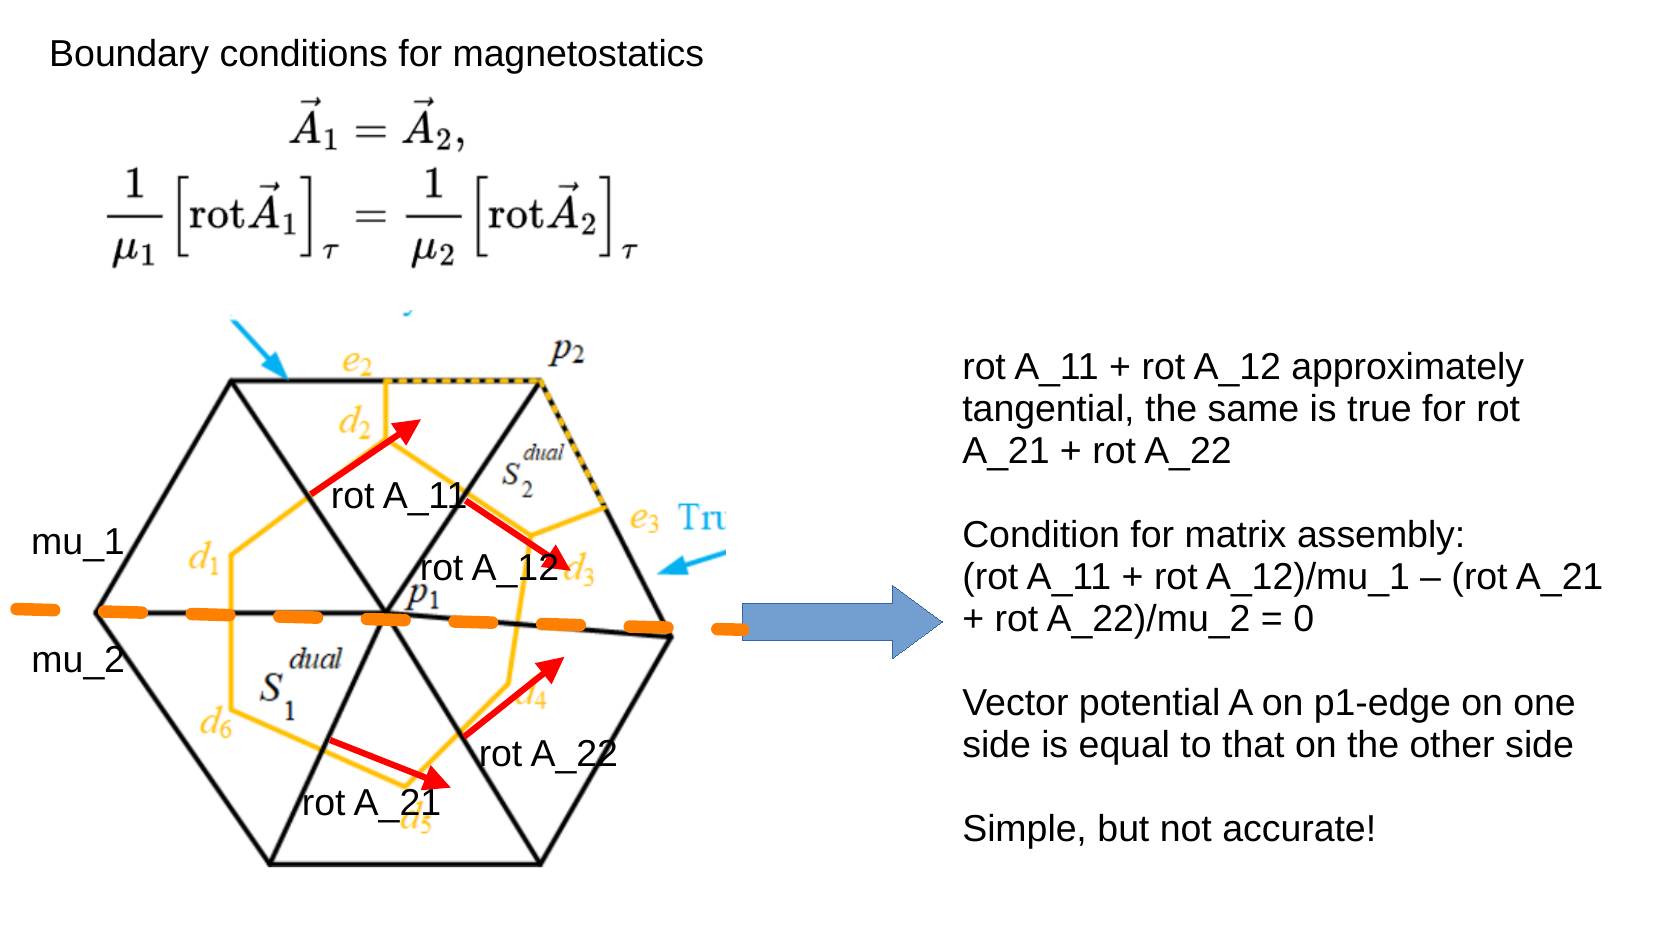

Boundary conditions for magnetostatics
rot A_11 + rot A_12 approximately tangential, the same is true for rot A_21 + rot A_22
Condition for matrix assembly:
(rot A_11 + rot A_12)/mu_1 – (rot A_21 + rot A_22)/mu_2 = 0
Vector potential A on p1-edge on one side is equal to that on the other side
Simple, but not accurate!
rot A_11
mu_1
rot A_12
mu_2
rot A_22
rot A_21